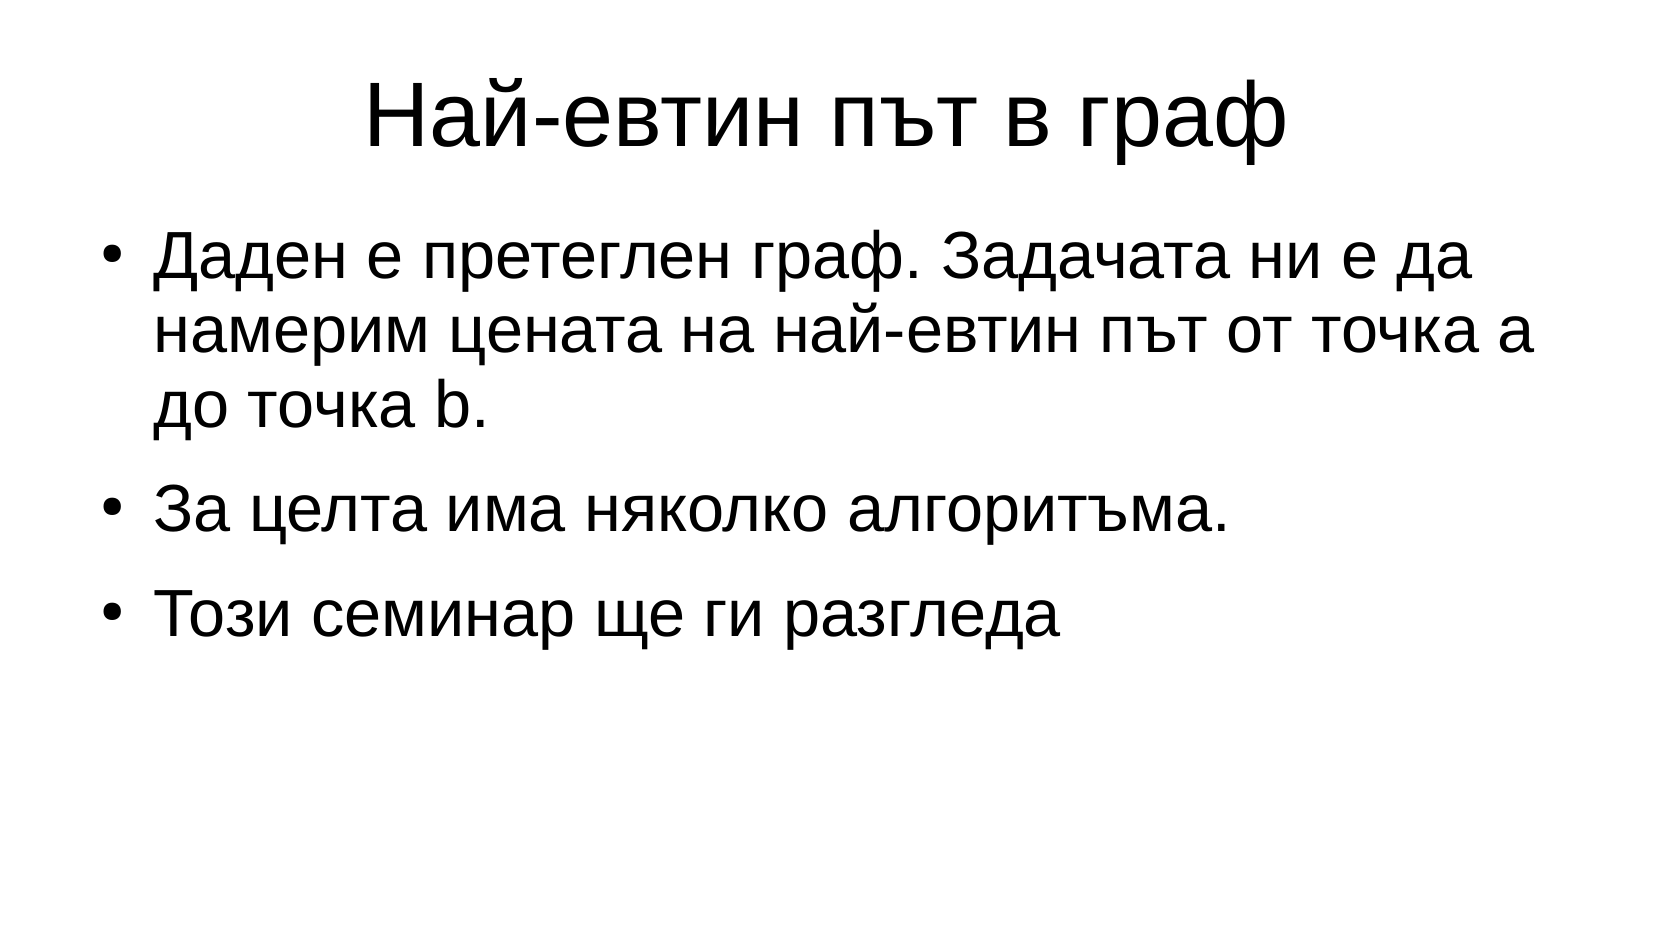

# Най-евтин път в граф
Даден е претеглен граф. Задачата ни е да намерим цената на най-евтин път от точка a до точка b.
За целта има няколко алгоритъма.
Този семинар ще ги разгледа